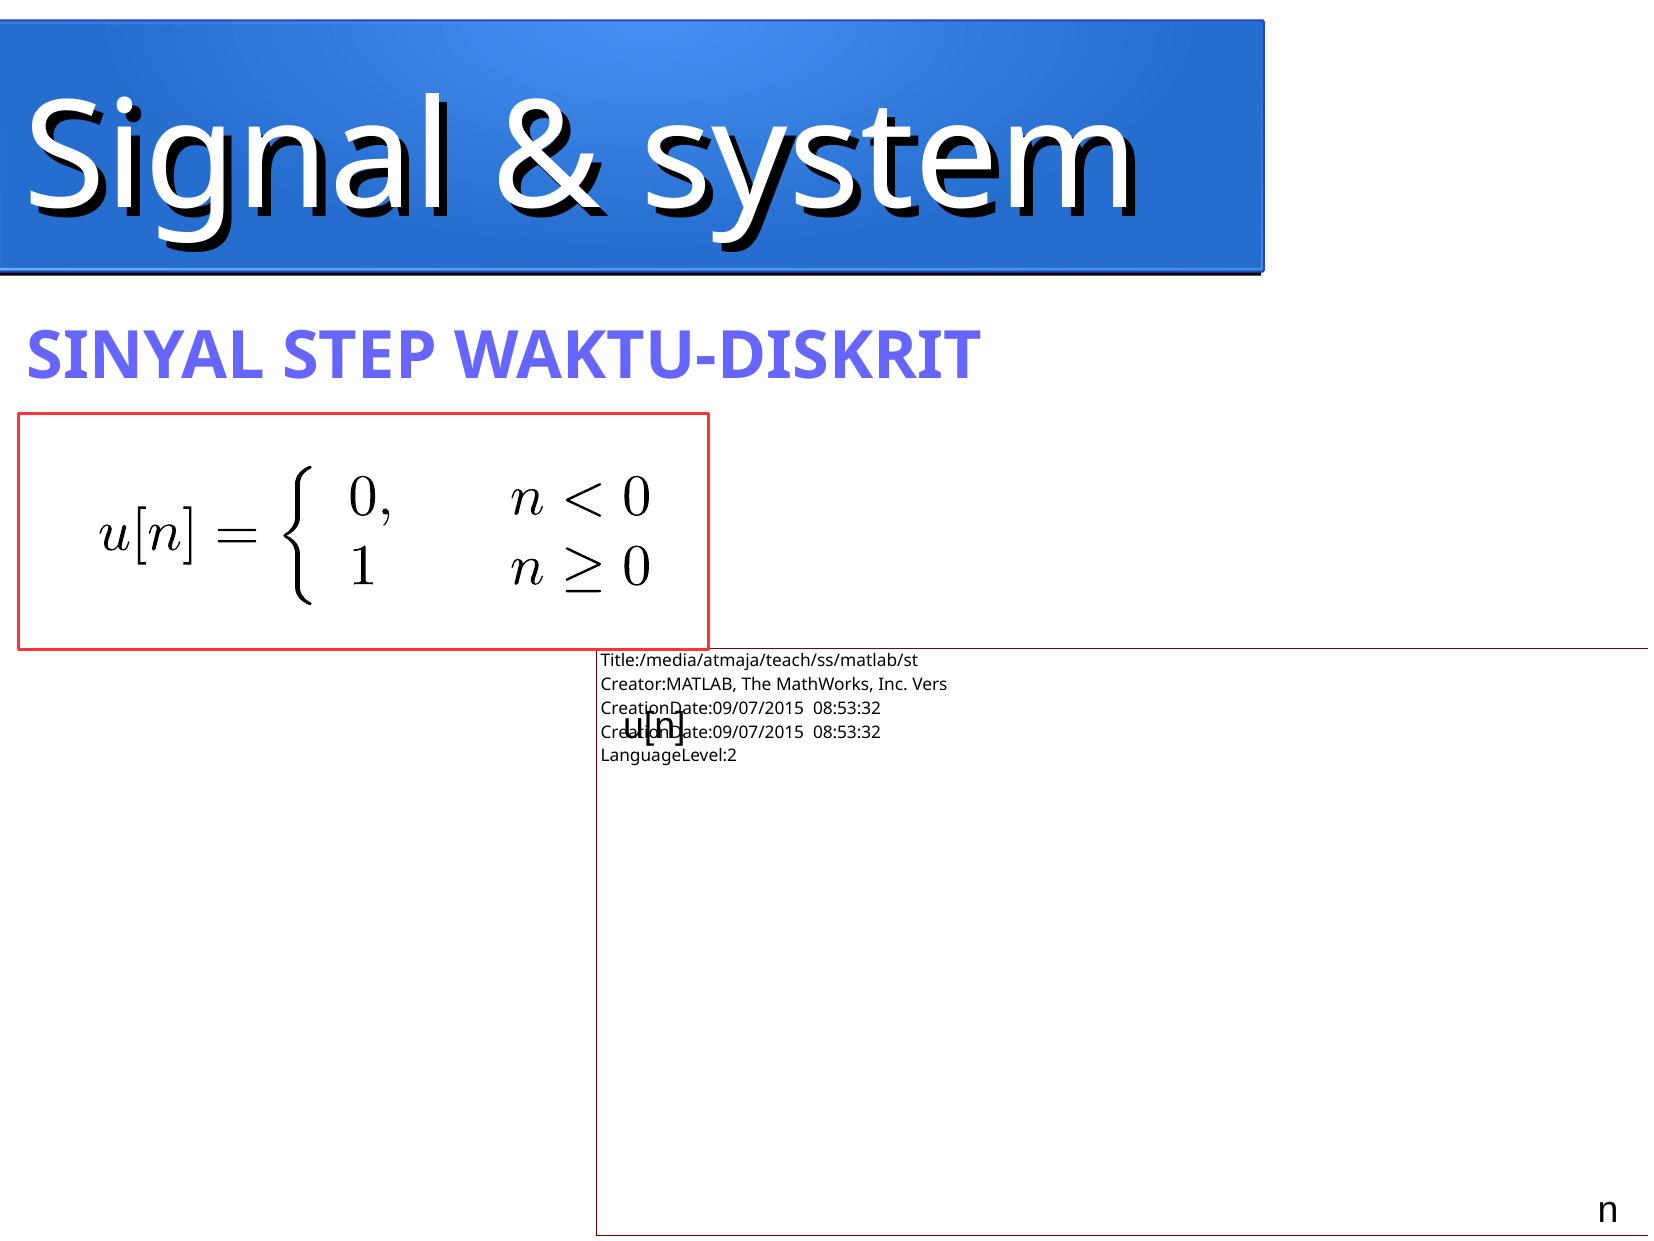

# Signal & system
SINYAL STEP WAKTU-DISKRIT
u[n]
n